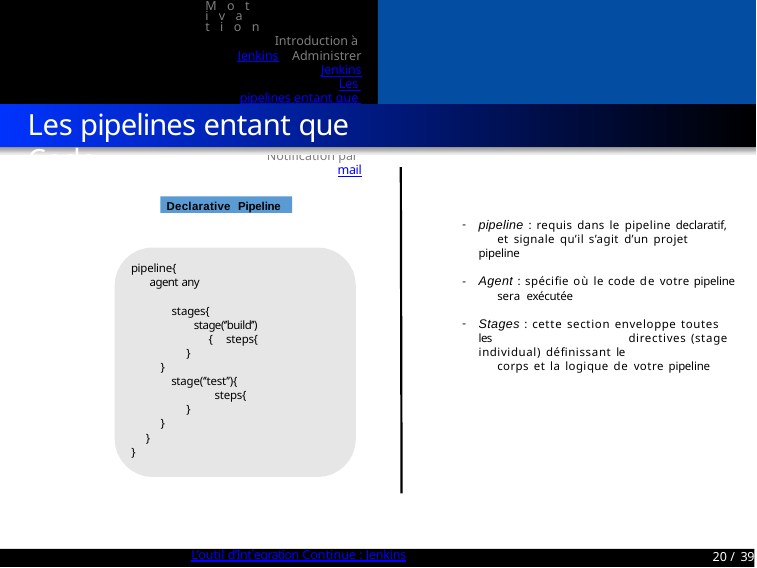

Motivation Introduction `a Jenkins Administrer Jenkins
Les pipelines entant que Code
Jenkins Webhook Notification par mail
Les pipelines entant que Code
Declarative Pipeline
pipeline : requis dans le pipeline declaratif, 	et signale qu’il s’agit d’un projet pipeline
Agent : spécifie où le code de votre pipeline 	sera exécutée
Stages : cette section enveloppe toutes les 	directives (stage individual) définissant le 	corps et la logique de votre pipeline
pipeline{
agent any
stages{
stage(‘’build’’){ steps{
}
}
stage(‘’test’’){
steps{
}
}
}
}
L’outil d’Int´egration Continue : Jenkins
20 / 39